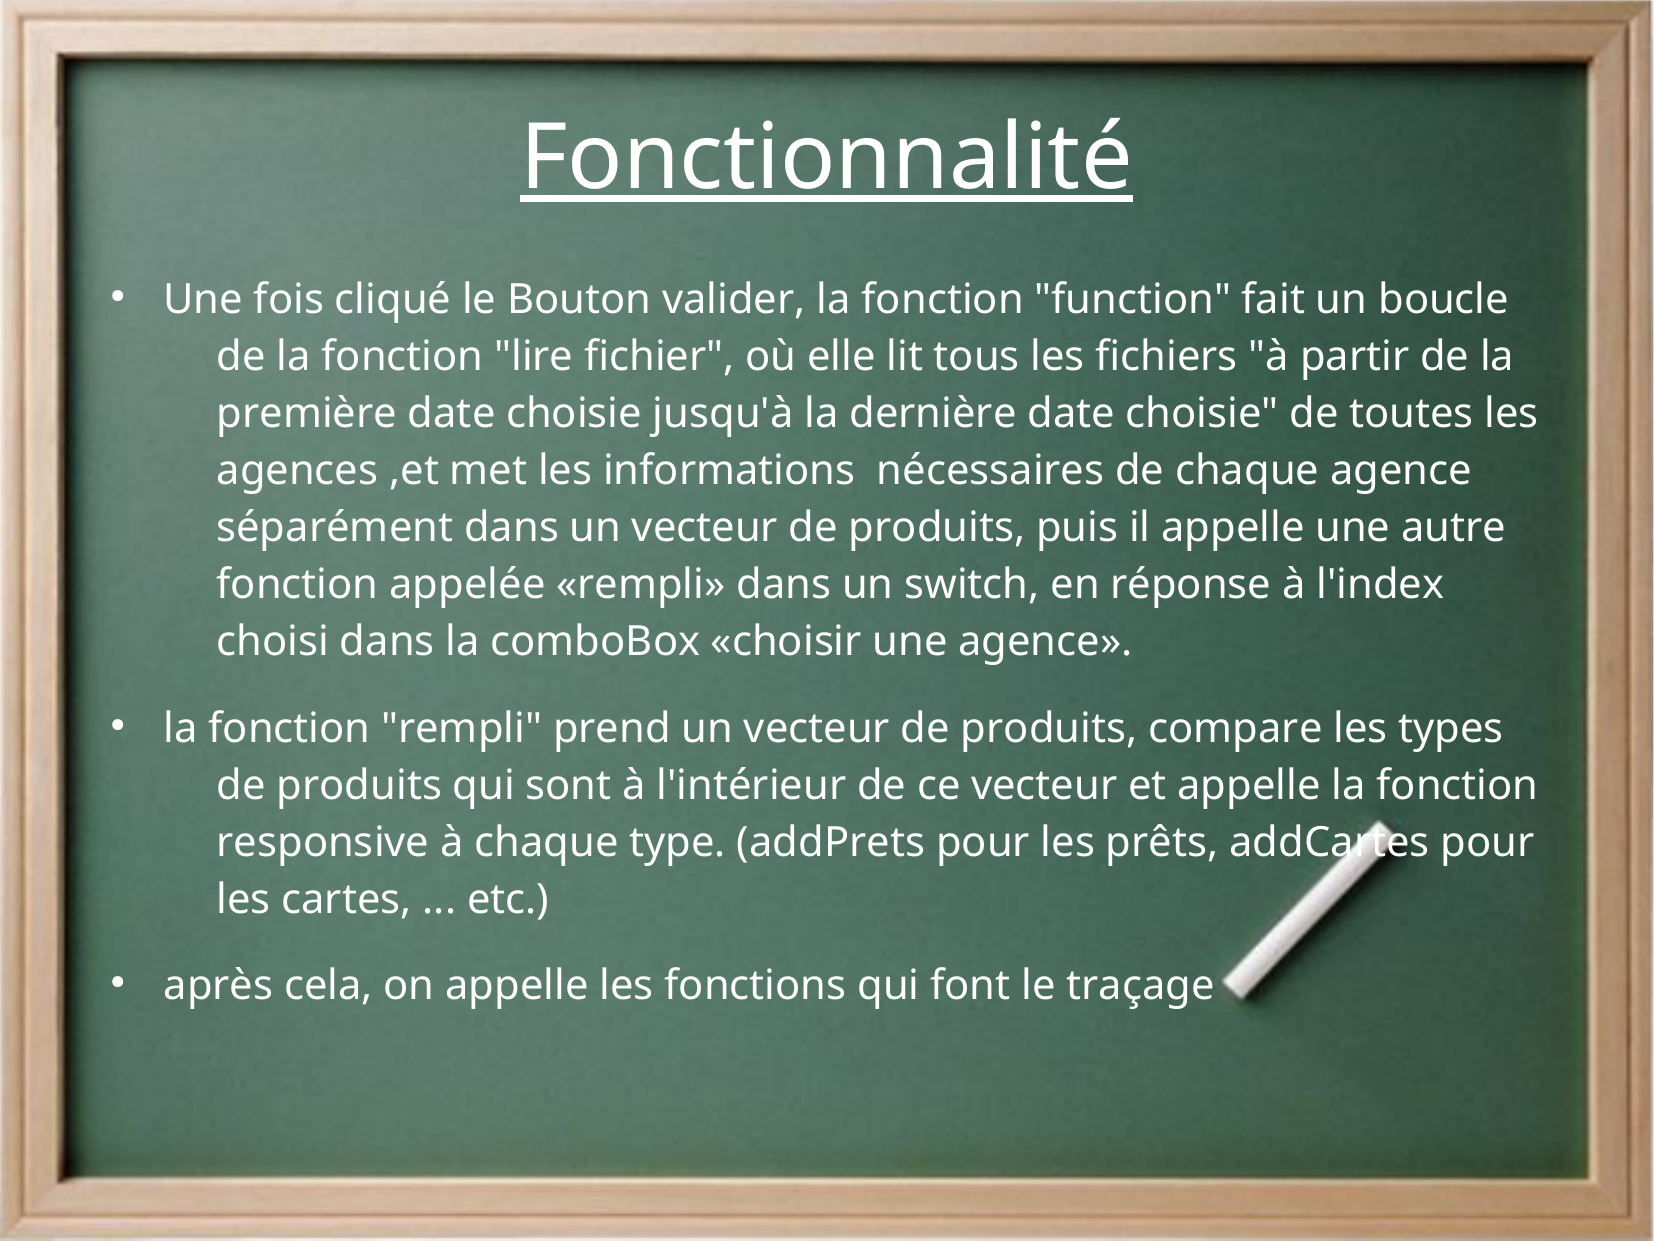

# Fonctionnalité
Une fois cliqué le Bouton valider, la fonction "function" fait un boucle de la fonction "lire fichier", où elle lit tous les fichiers "à partir de la première date choisie jusqu'à la dernière date choisie" de toutes les agences ,et met les informations nécessaires de chaque agence séparément dans un vecteur de produits, puis il appelle une autre fonction appelée «rempli» dans un switch, en réponse à l'index choisi dans la comboBox «choisir une agence».
la fonction "rempli" prend un vecteur de produits, compare les types de produits qui sont à l'intérieur de ce vecteur et appelle la fonction responsive à chaque type. (addPrets pour les prêts, addCartes pour les cartes, ... etc.)
après cela, on appelle les fonctions qui font le traçage